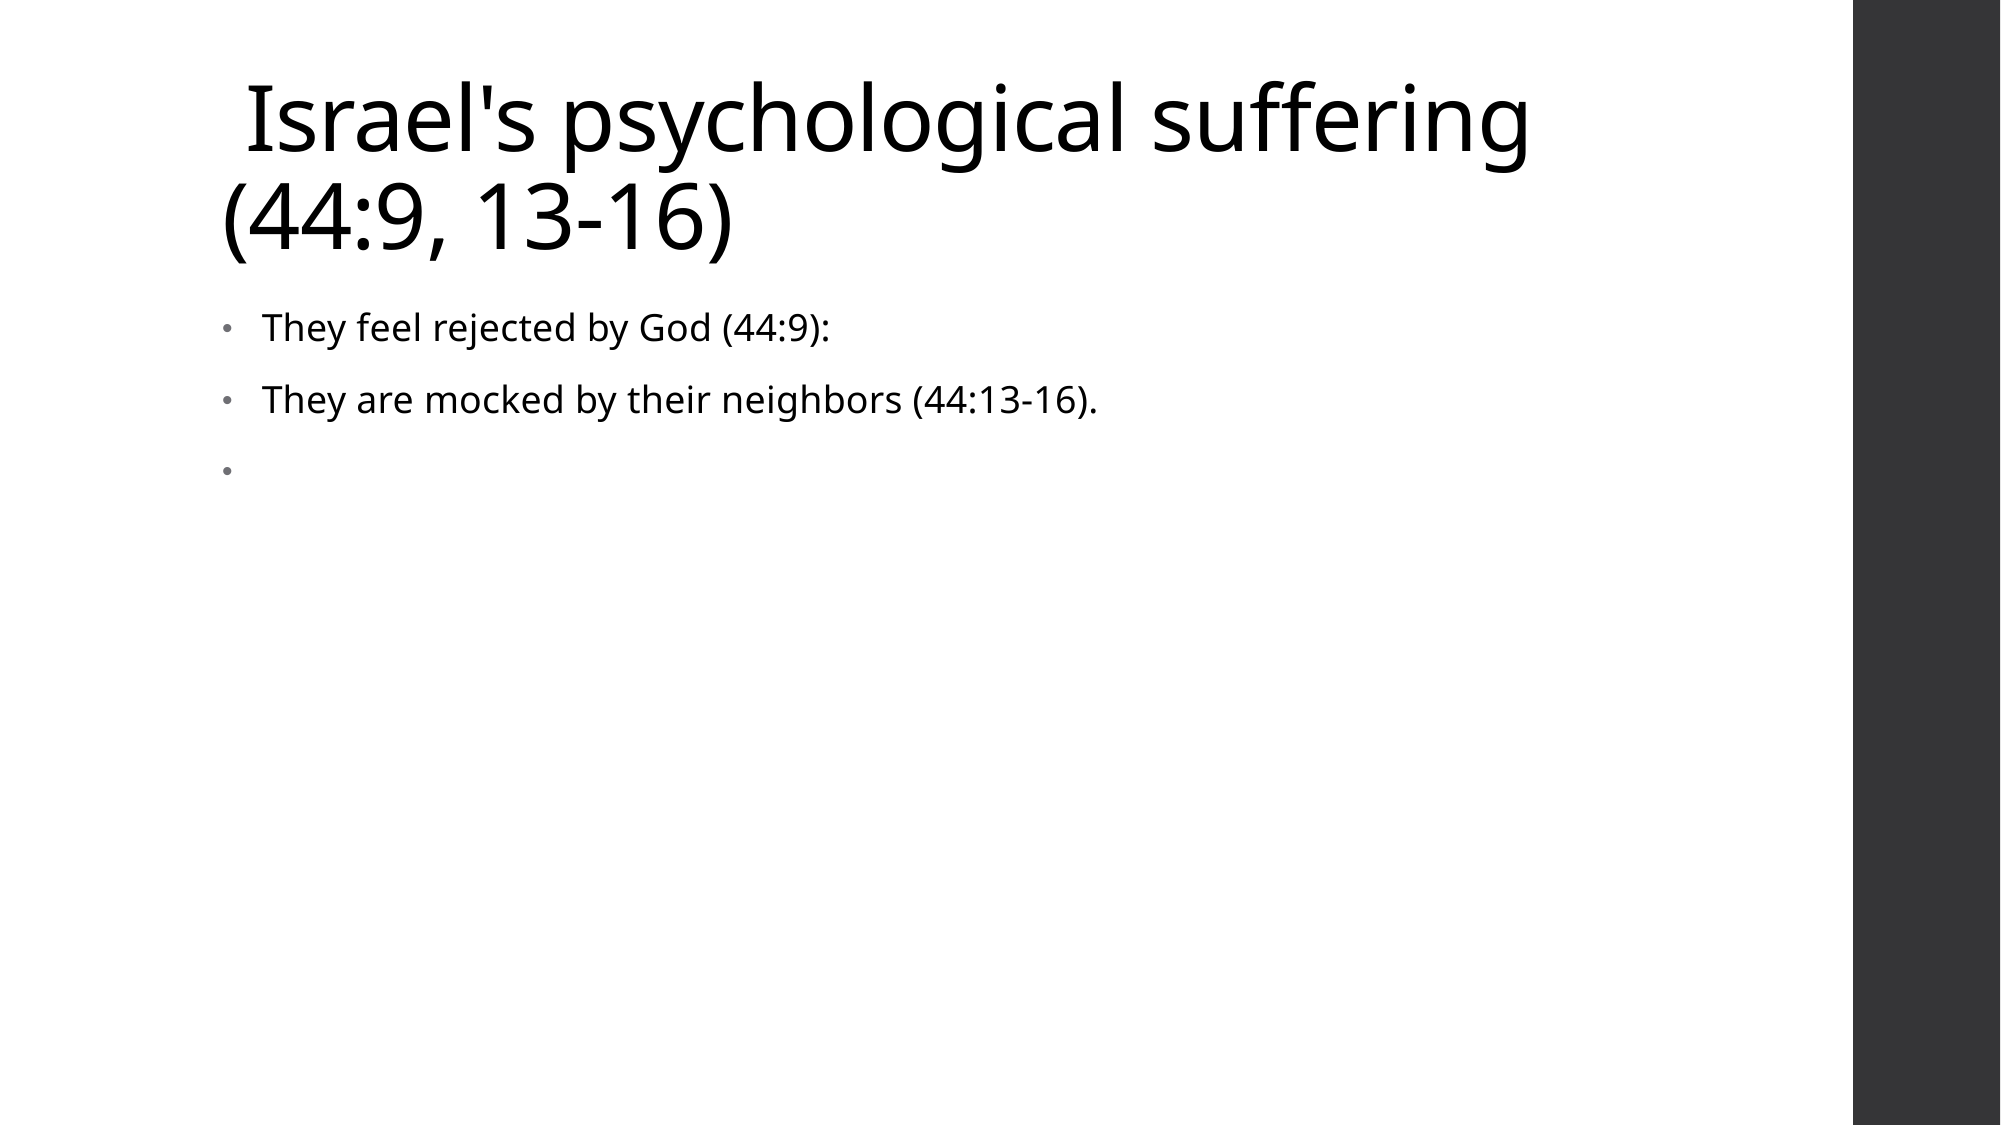

# Israel's psychological suffering (44:9, 13-16)
 They feel rejected by God (44:9):
 They are mocked by their neighbors (44:13-16).